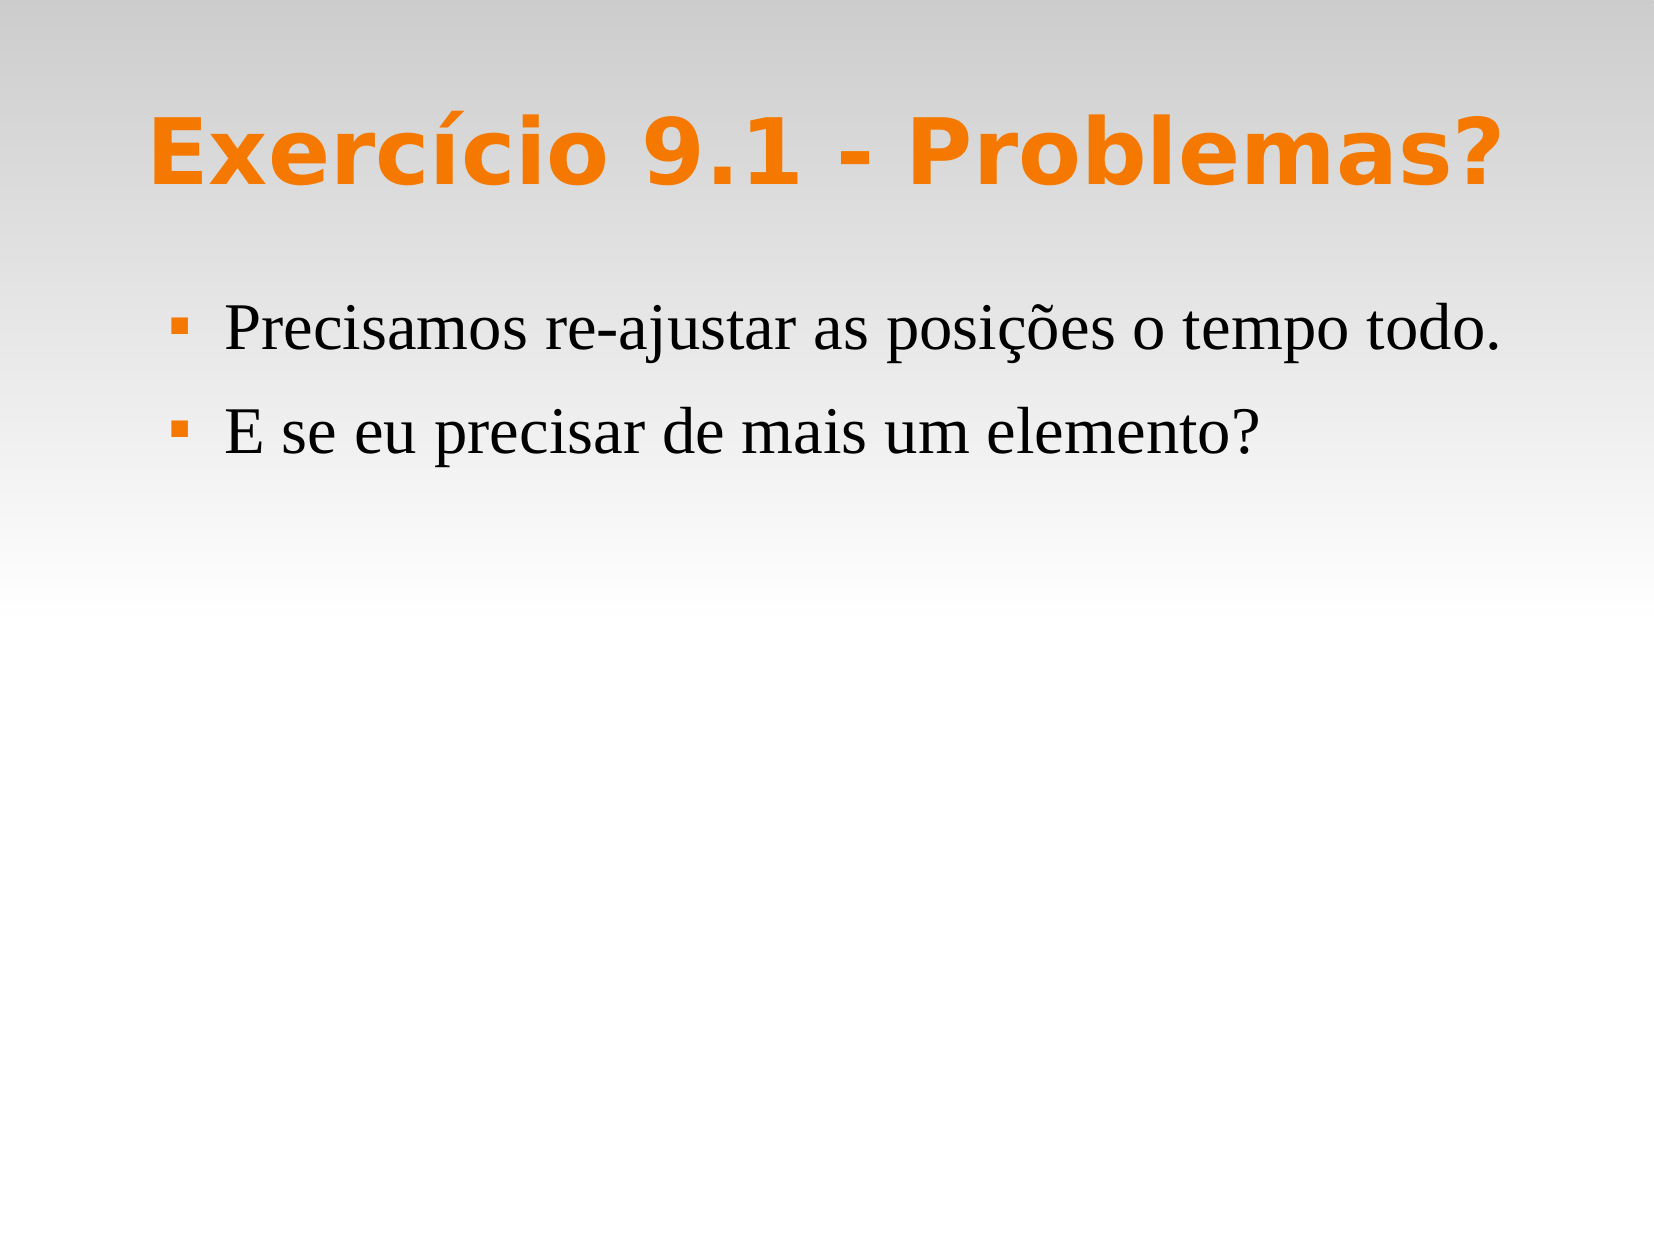

# Exercício 9.1 - Problemas?
Precisamos re-ajustar as posições o tempo todo.
E se eu precisar de mais um elemento?